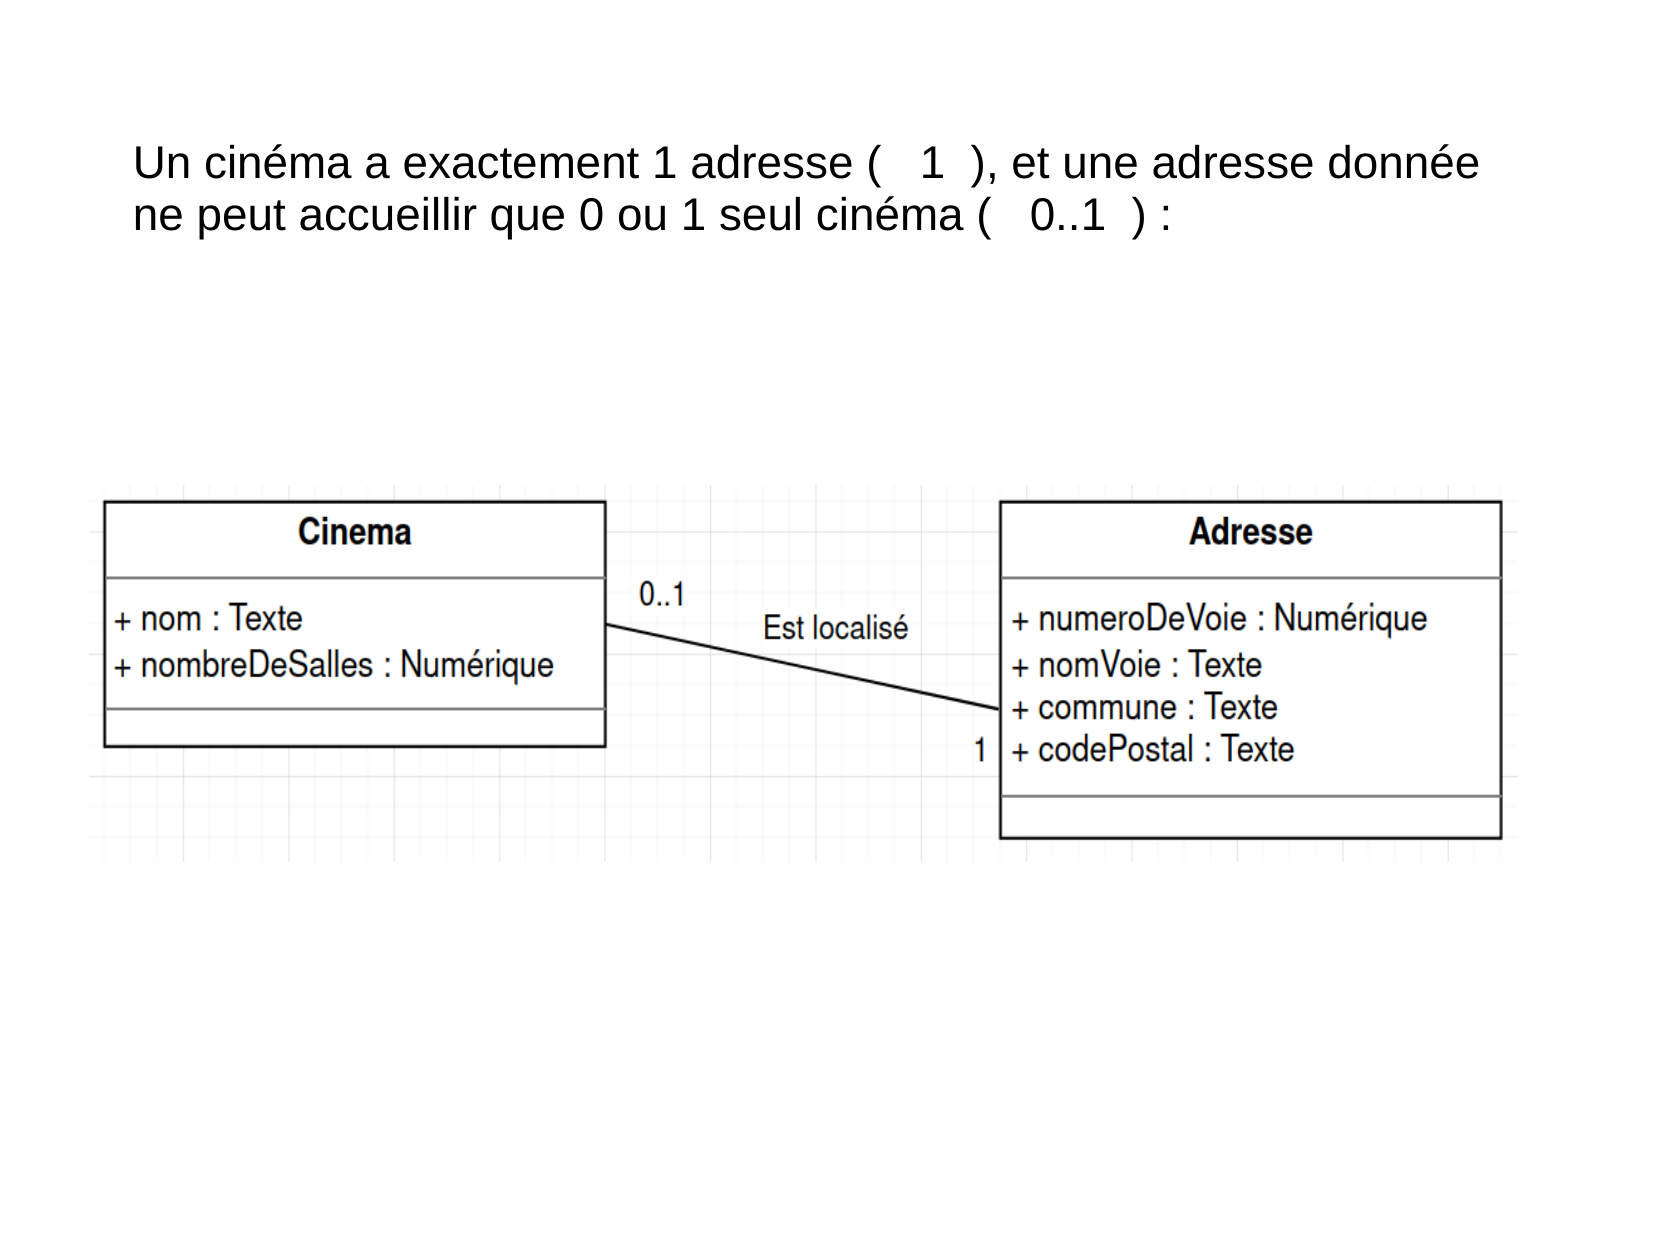

Un cinéma a exactement 1 adresse ( 1 ), et une adresse donnée ne peut accueillir que 0 ou 1 seul cinéma ( 0..1 ) :